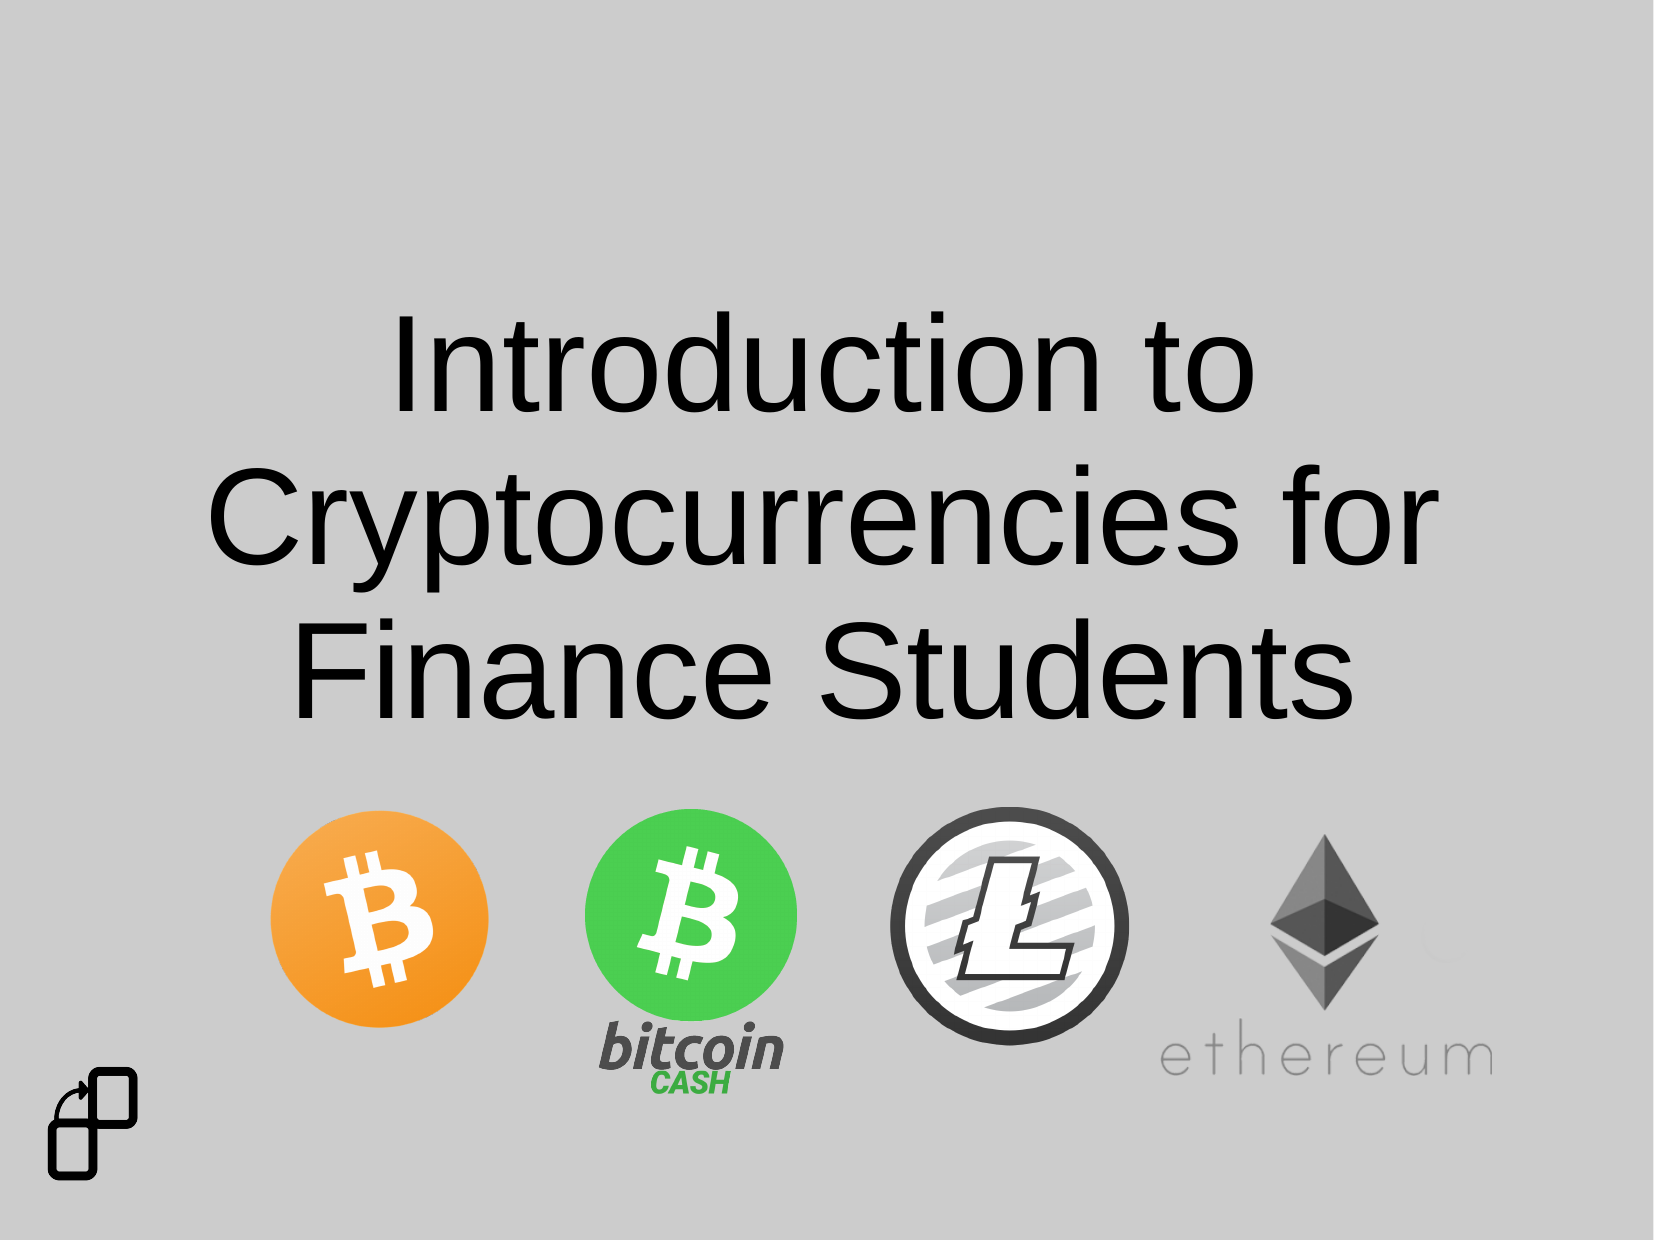

# Introduction to Cryptocurrencies for Finance Students